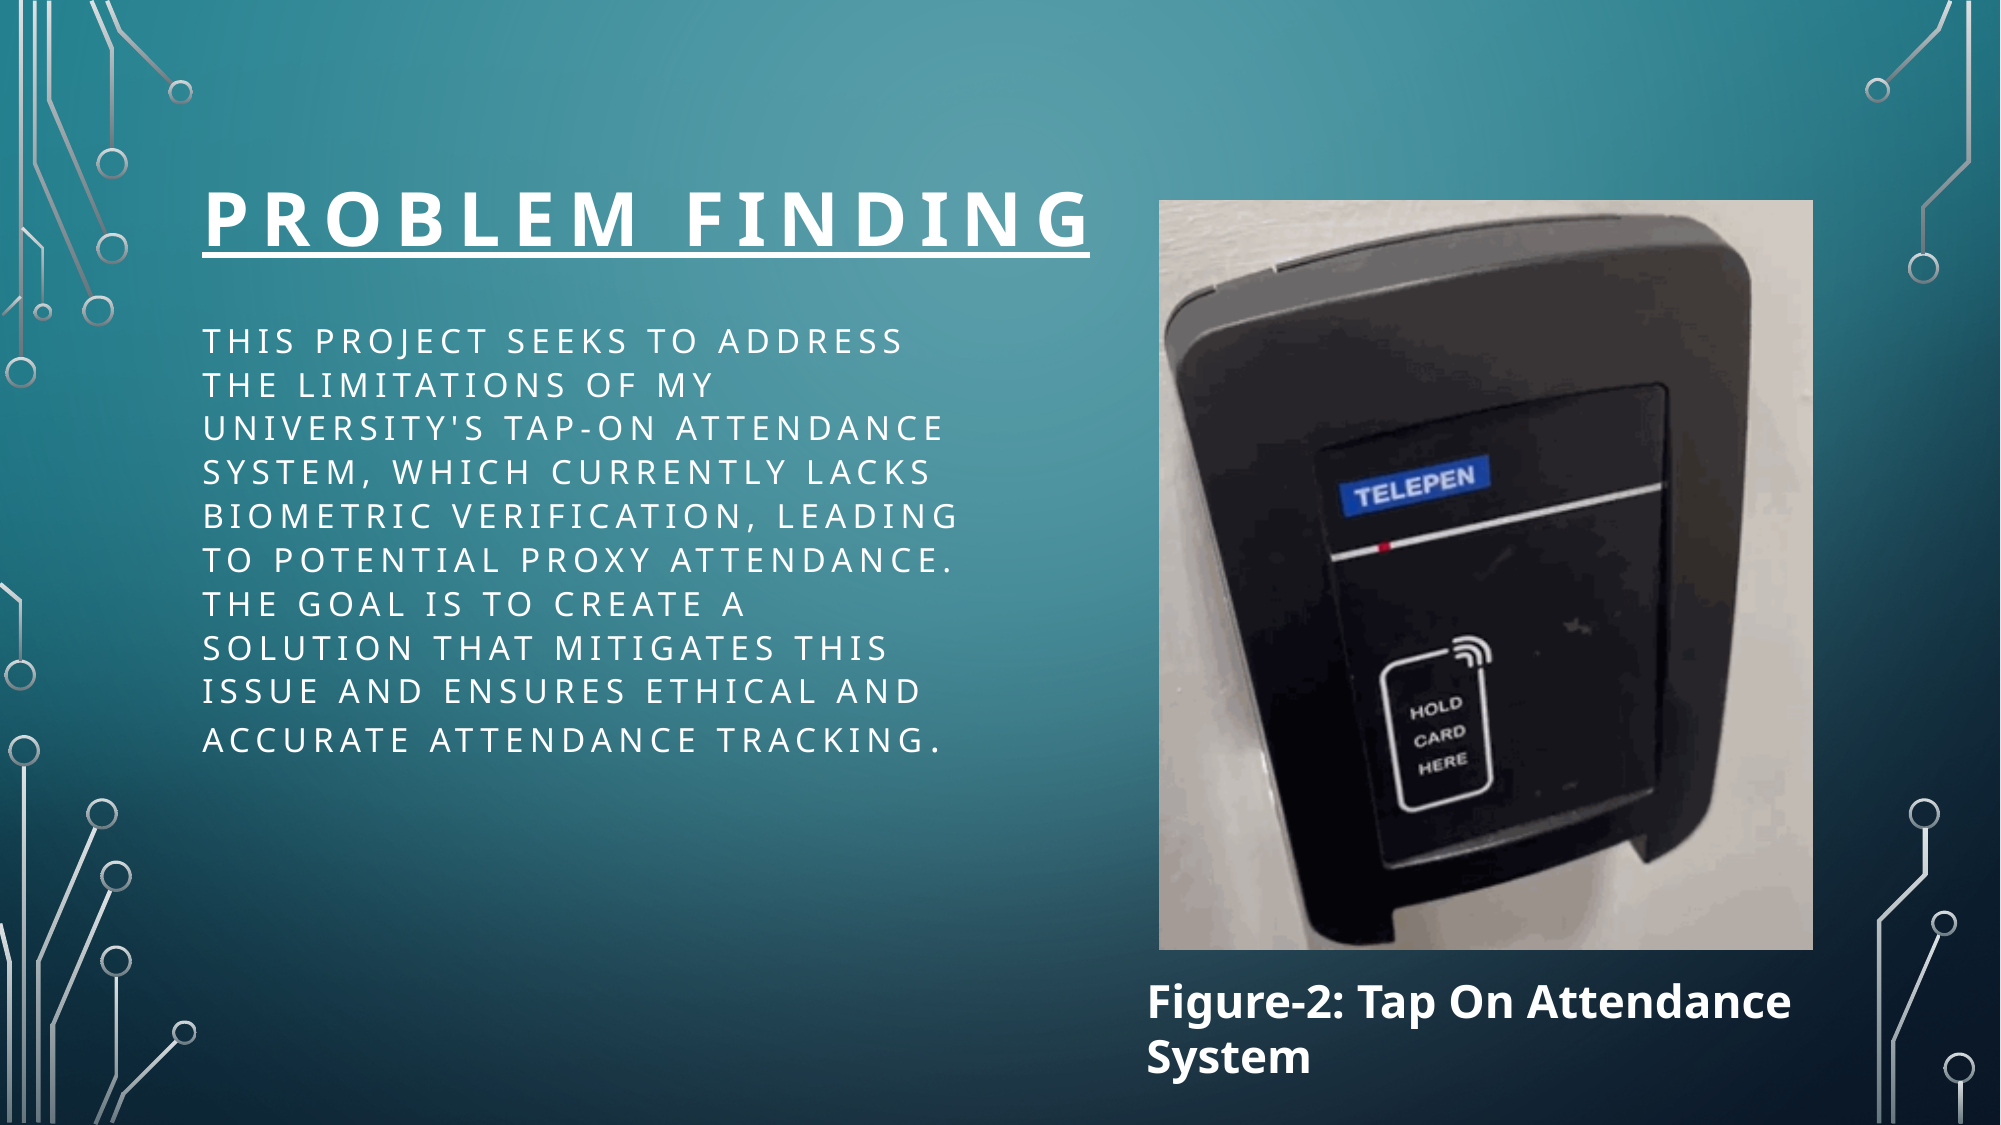

# Problem finding
This project seeks to address the limitations of my university's tap-on attendance system, which currently lacks biometric verification, leading to potential proxy attendance. The goal is to create a solution that mitigates this issue and ensures ethical and accurate attendance tracking.
Figure-2: Tap On Attendance System